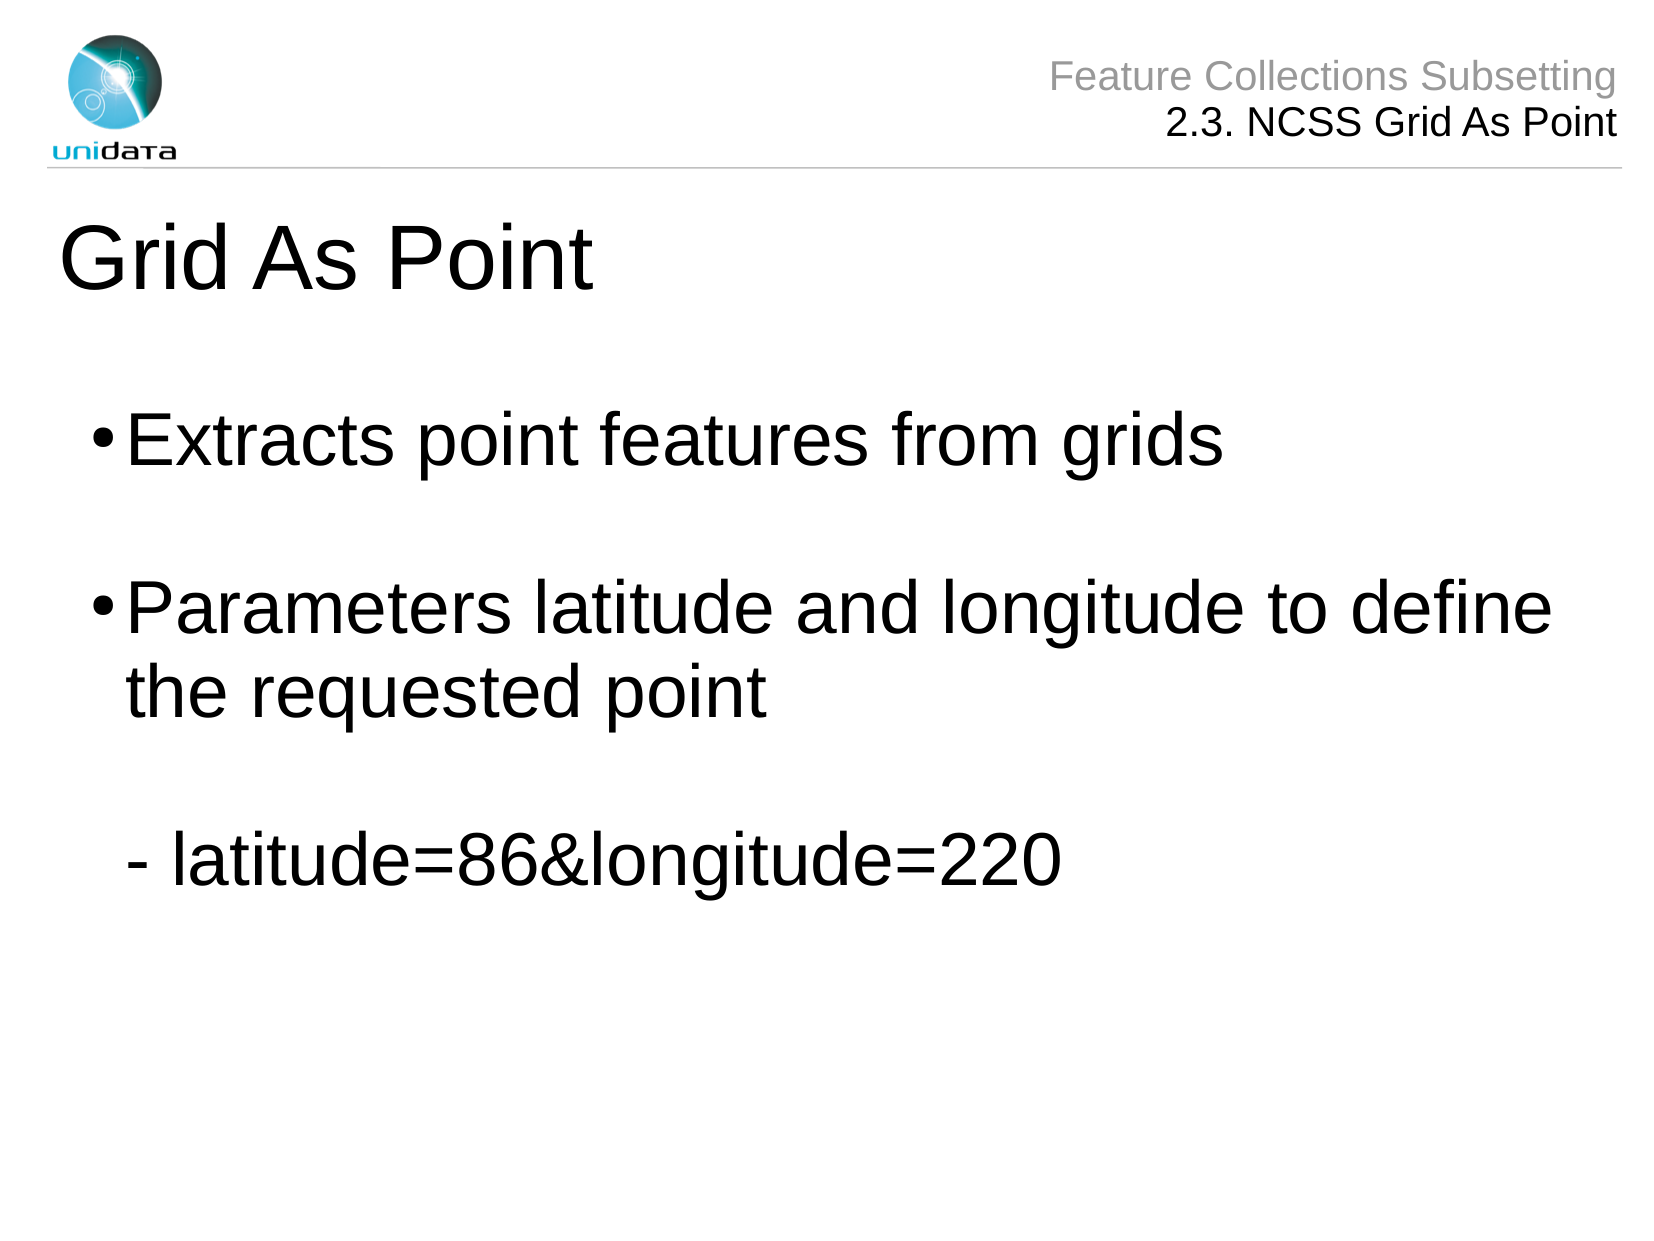

Feature Collections Subsetting
2.3. NCSS Grid As Point
# Grid As Point
Extracts point features from grids
Parameters latitude and longitude to define the requested point
- latitude=86&longitude=220